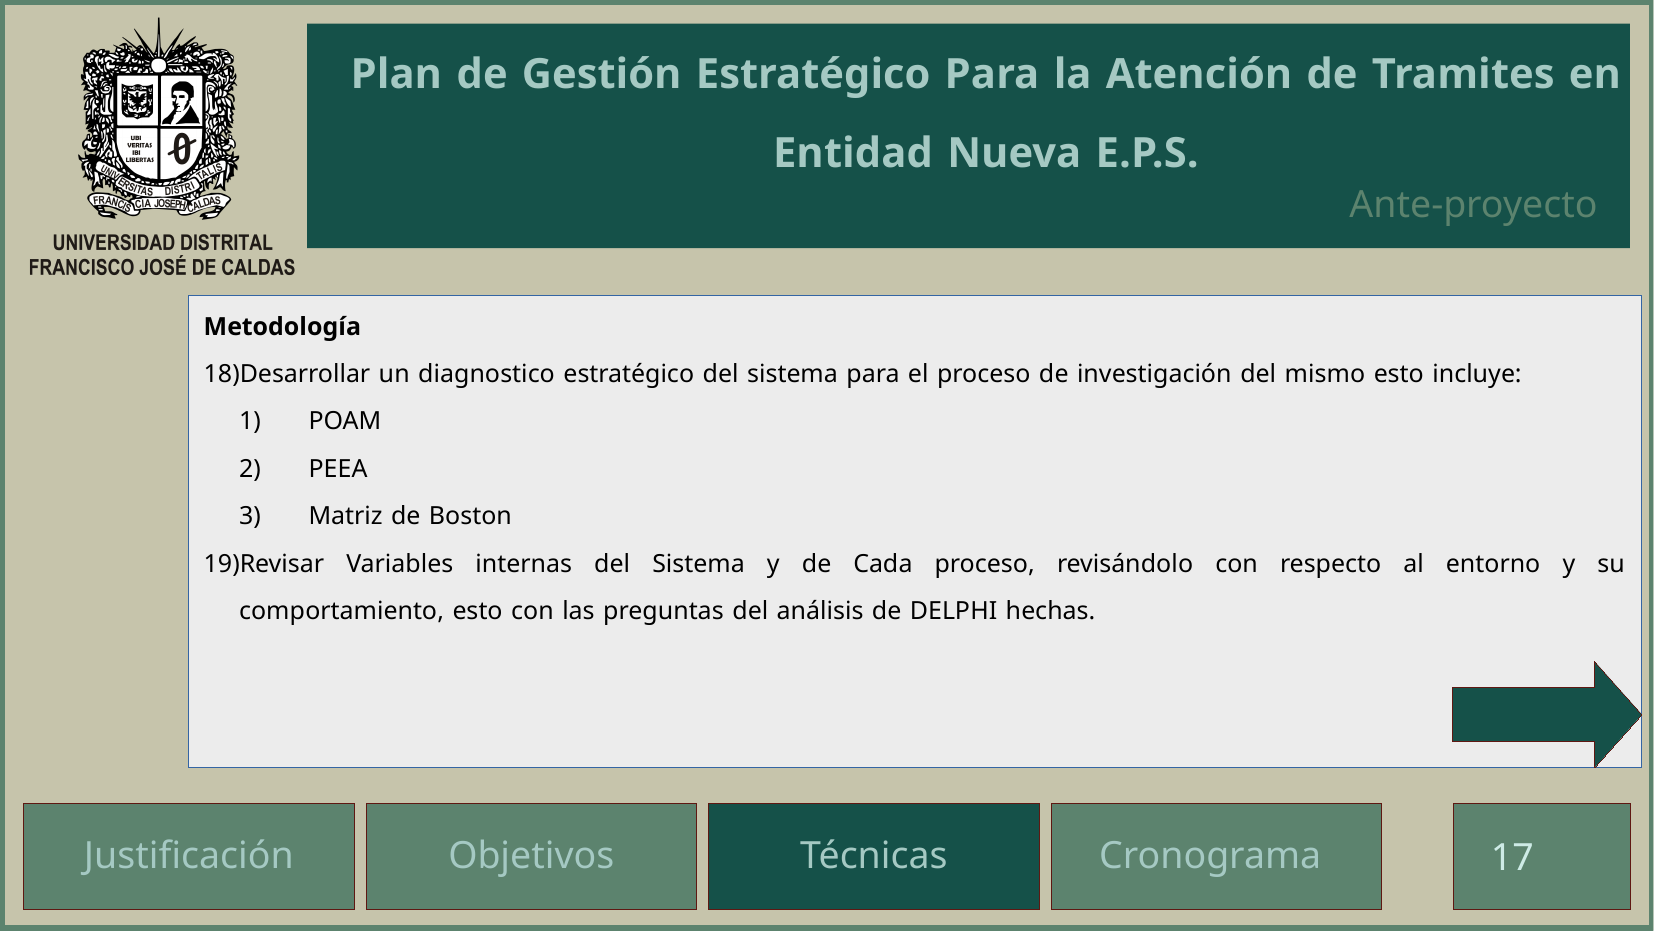

Plan de Gestión Estratégico Para la Atención de Tramites en Entidad Nueva E.P.S.
Ante-proyecto
Metodología
Desarrollar un diagnostico estratégico del sistema para el proceso de investigación del mismo esto incluye:
 POAM
 PEEA
 Matriz de Boston
Revisar Variables internas del Sistema y de Cada proceso, revisándolo con respecto al entorno y su comportamiento, esto con las preguntas del análisis de DELPHI hechas.
Justificación
Objetivos
Técnicas
Cronograma